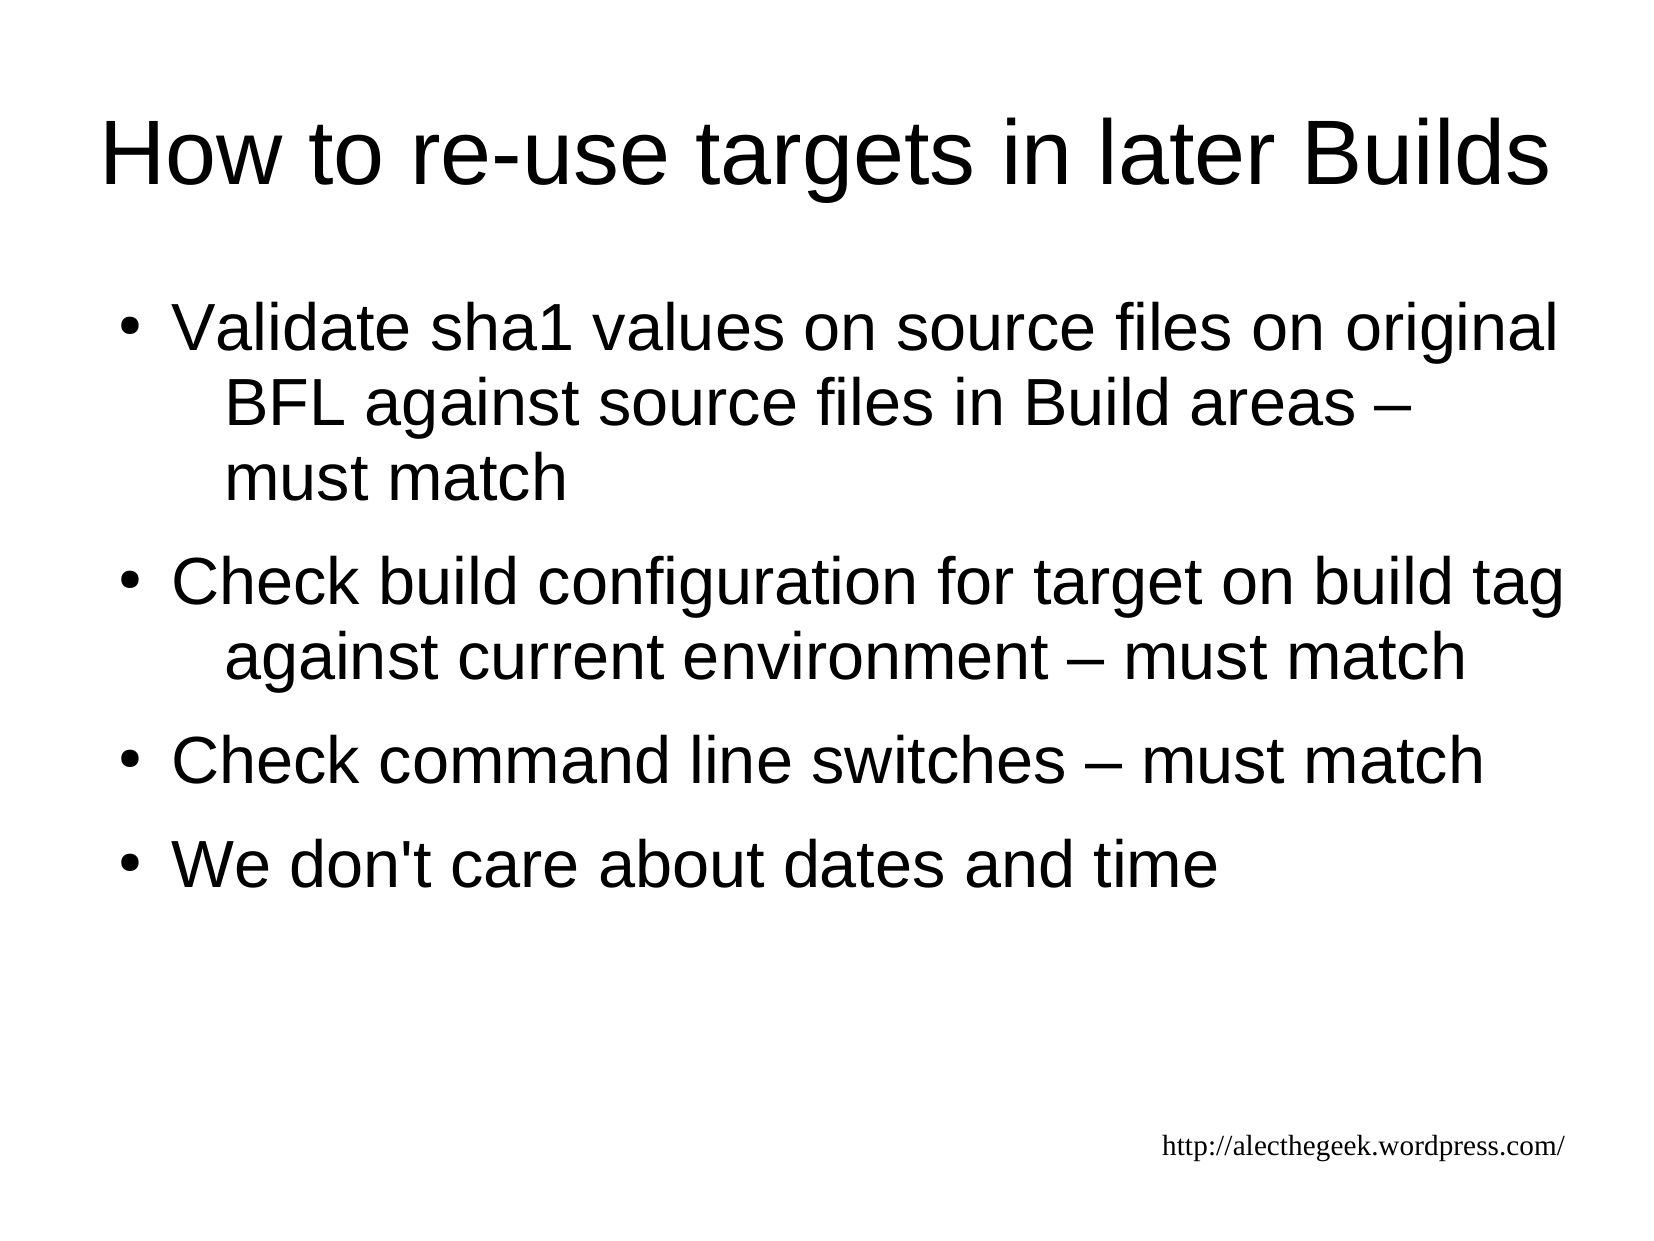

# How to re-use targets in later Builds
Validate sha1 values on source files on original BFL against source files in Build areas – must match
Check build configuration for target on build tag against current environment – must match
Check command line switches – must match
We don't care about dates and time
http://alecthegeek.wordpress.com/